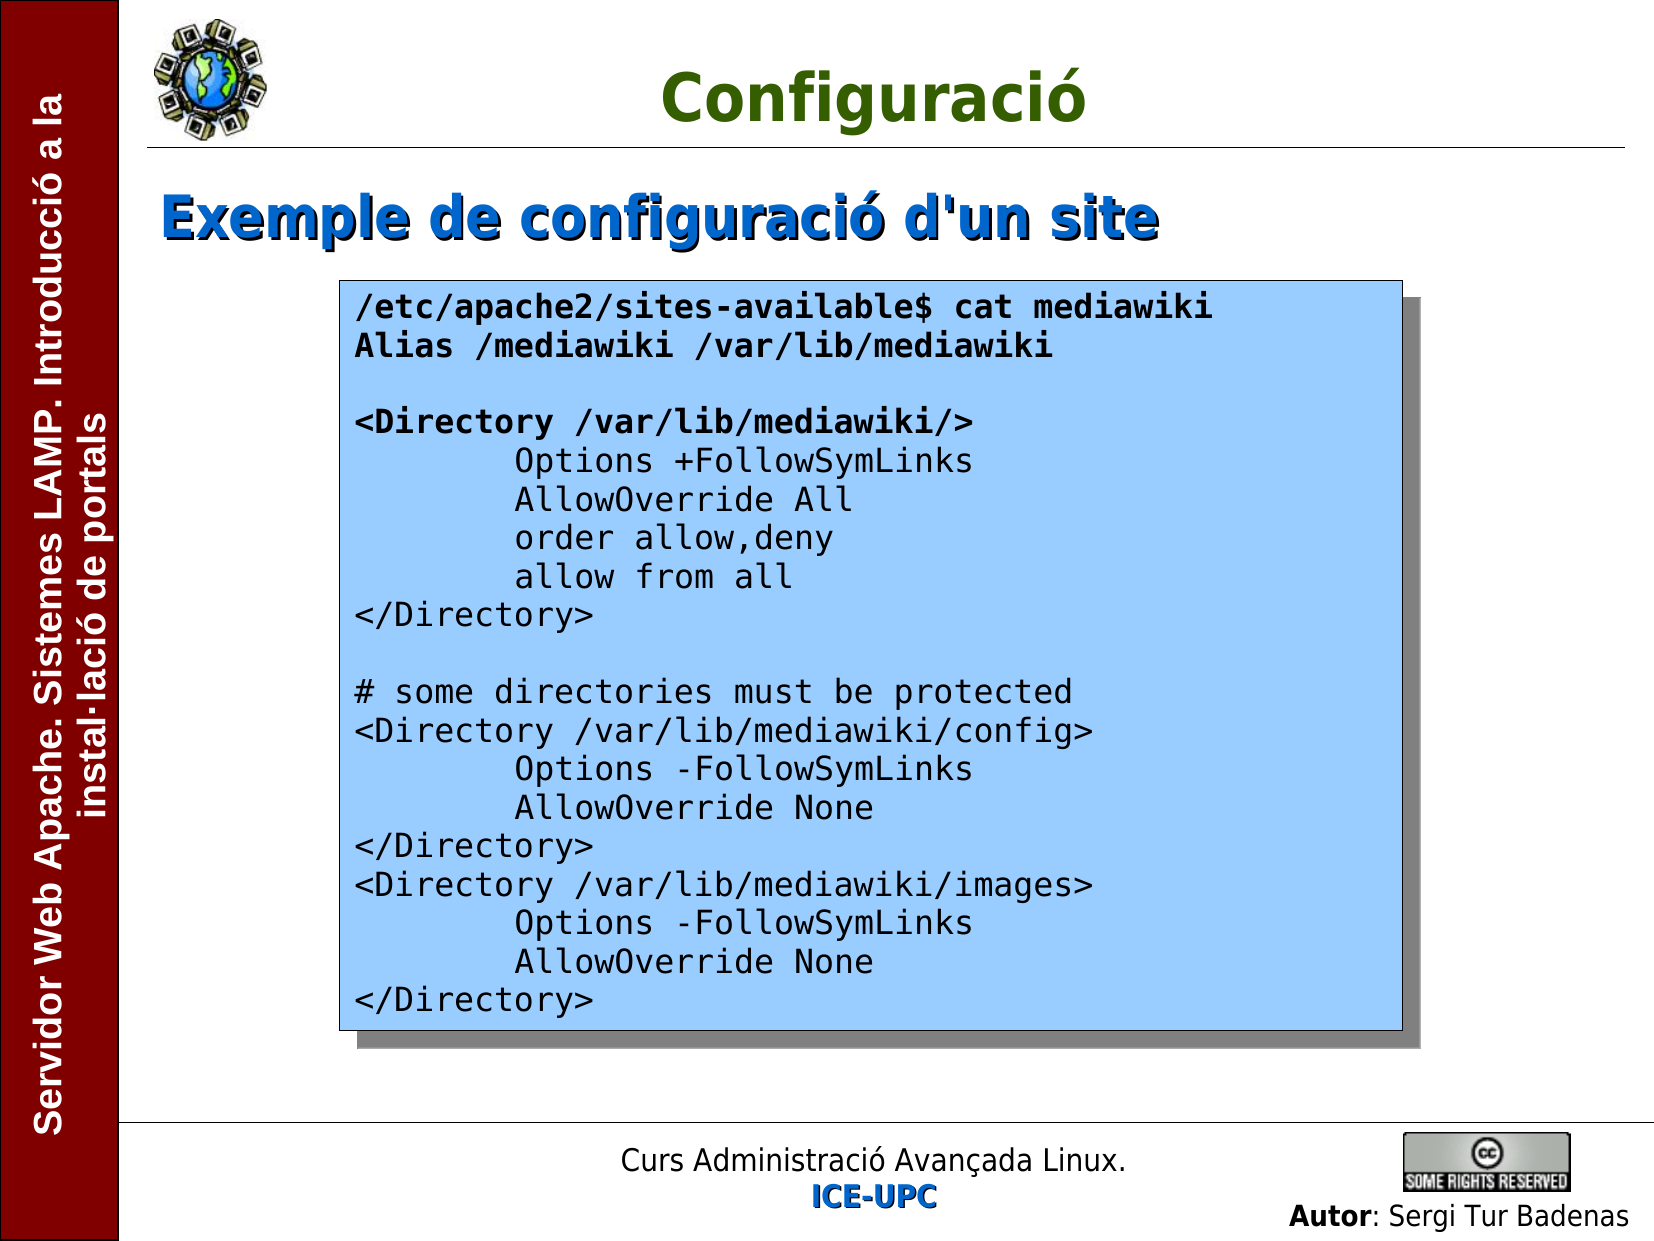

# Configuració
Exemple de configuració d'un site
/etc/apache2/sites-available$ cat mediawiki
Alias /mediawiki /var/lib/mediawiki
<Directory /var/lib/mediawiki/>
 Options +FollowSymLinks
 AllowOverride All
 order allow,deny
 allow from all
</Directory>
# some directories must be protected
<Directory /var/lib/mediawiki/config>
 Options -FollowSymLinks
 AllowOverride None
</Directory>
<Directory /var/lib/mediawiki/images>
 Options -FollowSymLinks
 AllowOverride None
</Directory>